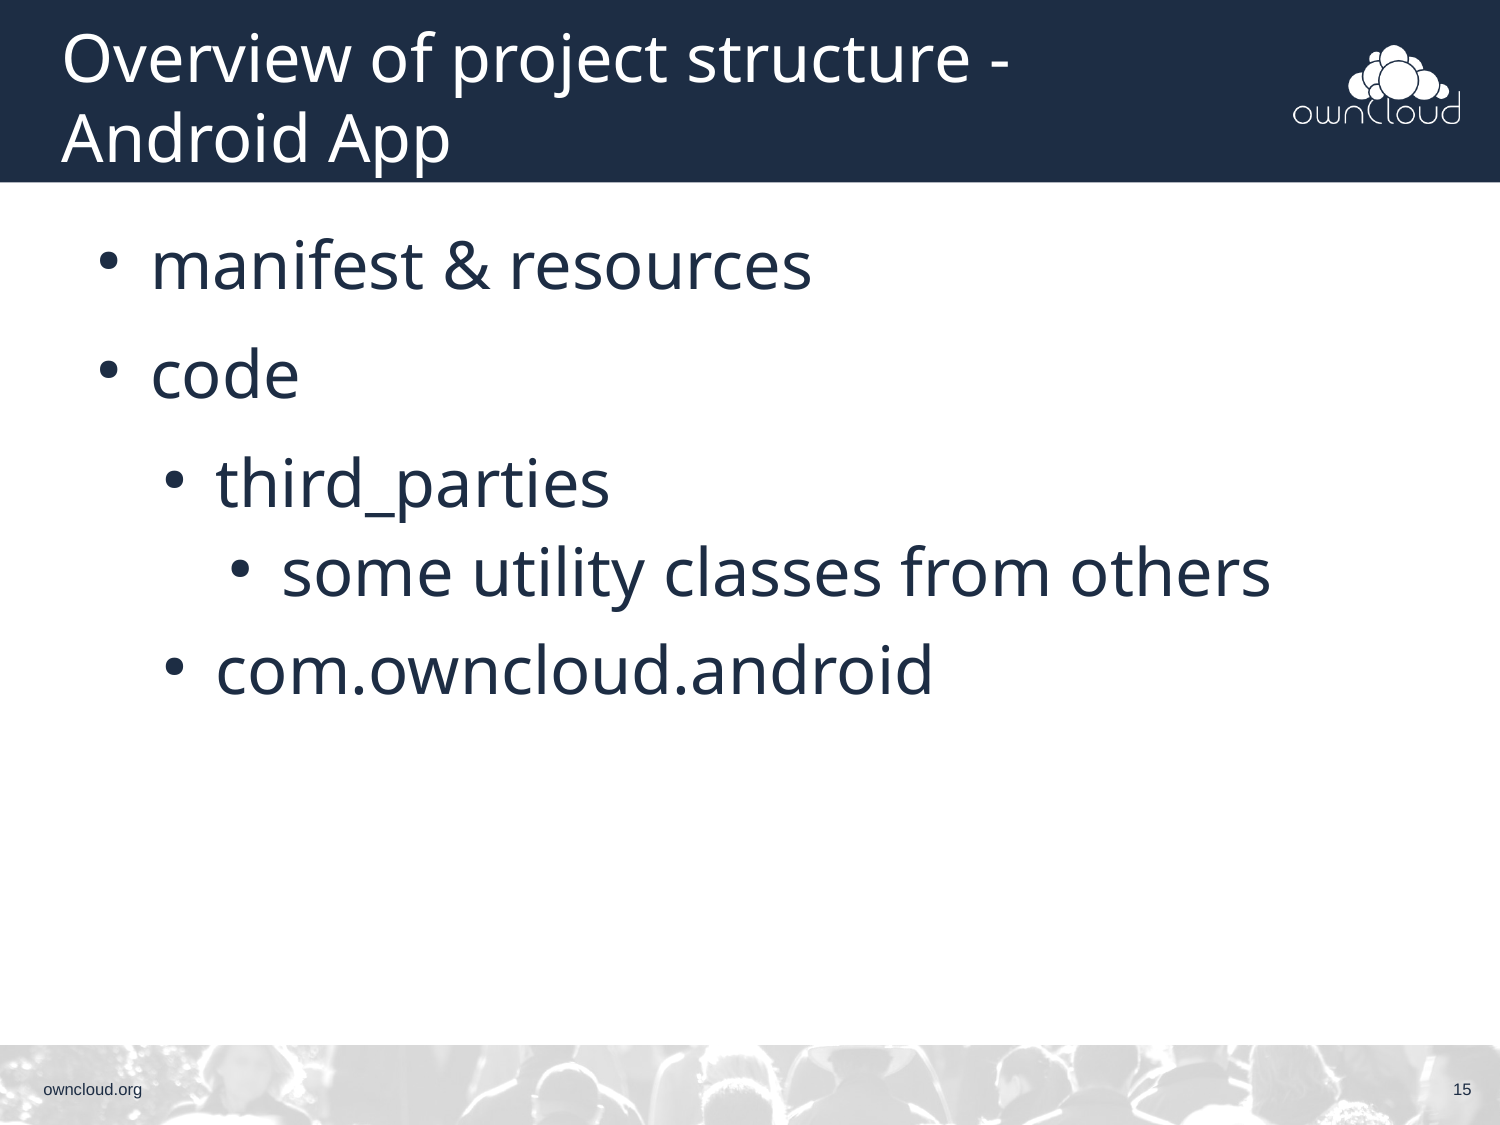

# Overview of project structure - Android App
manifest & resources
code
third_parties
some utility classes from others
com.owncloud.android